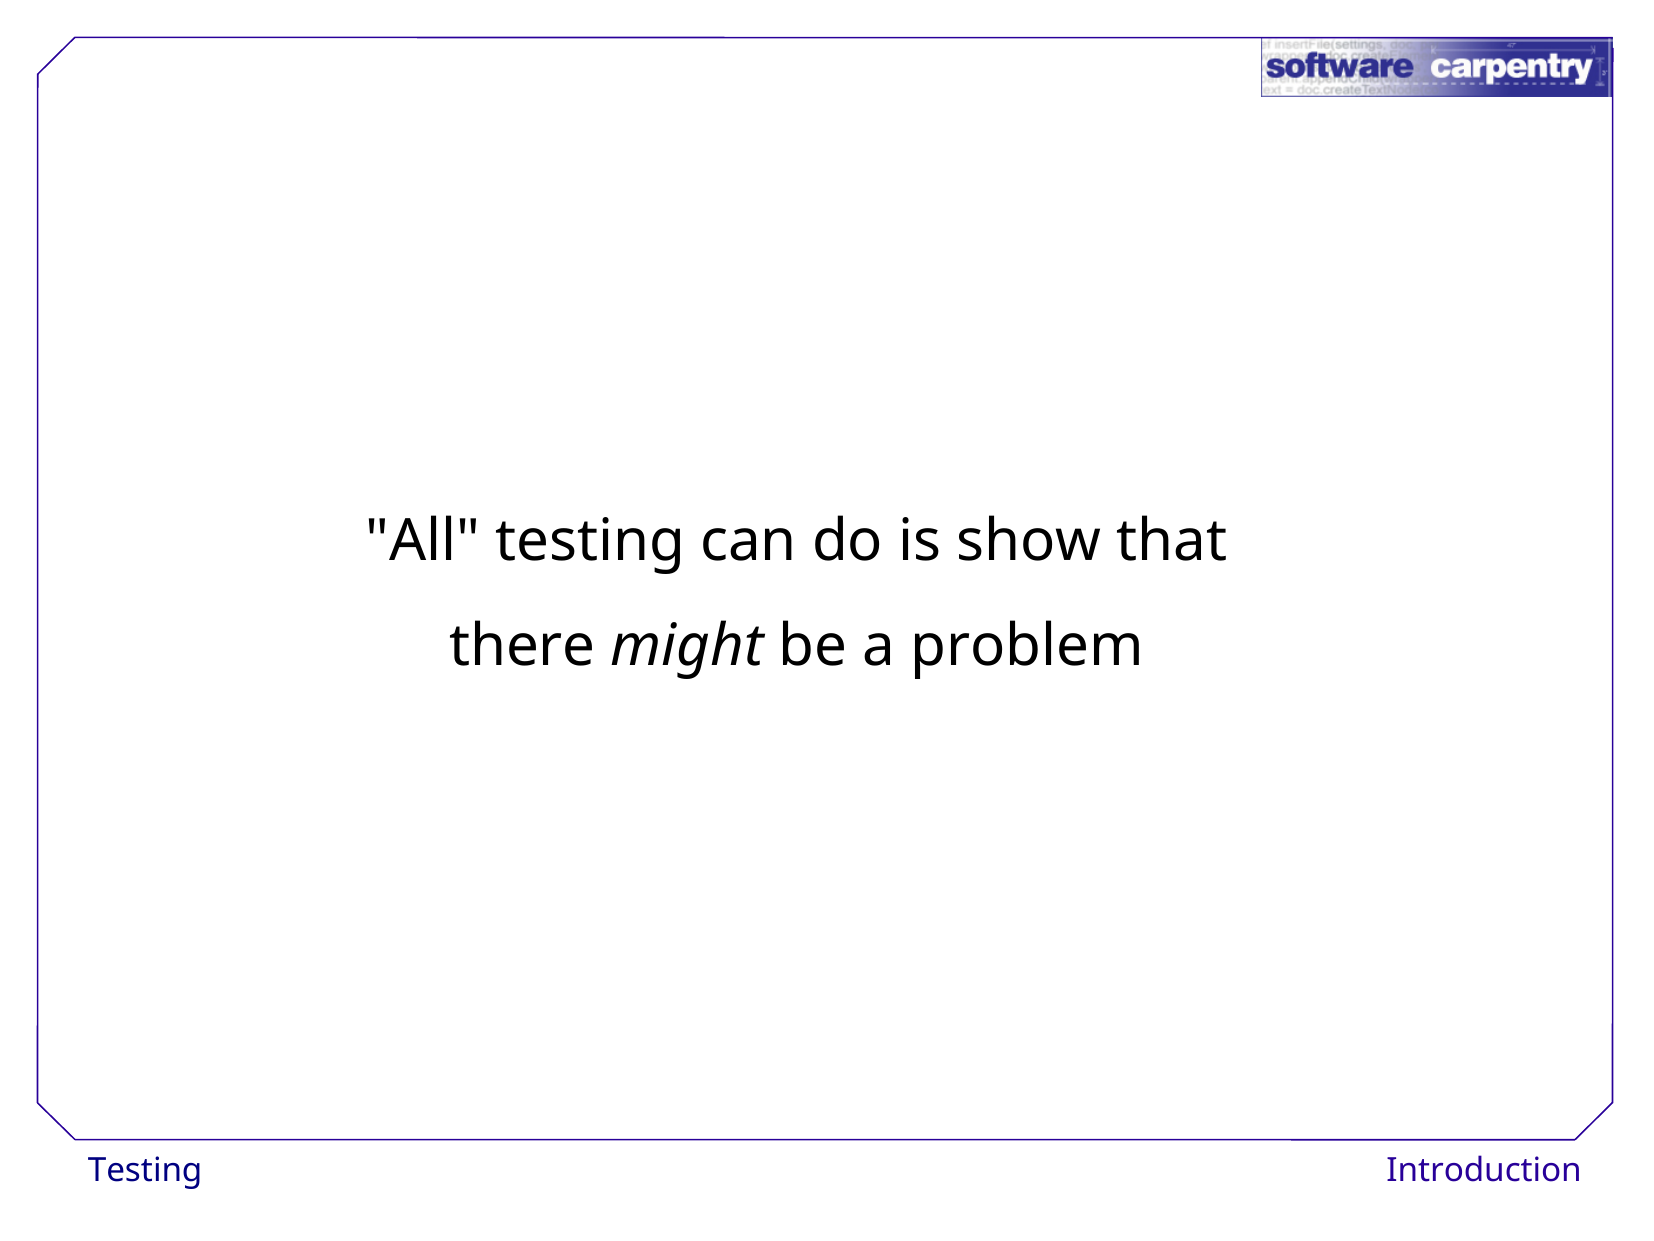

"All" testing can do is show that
there might be a problem